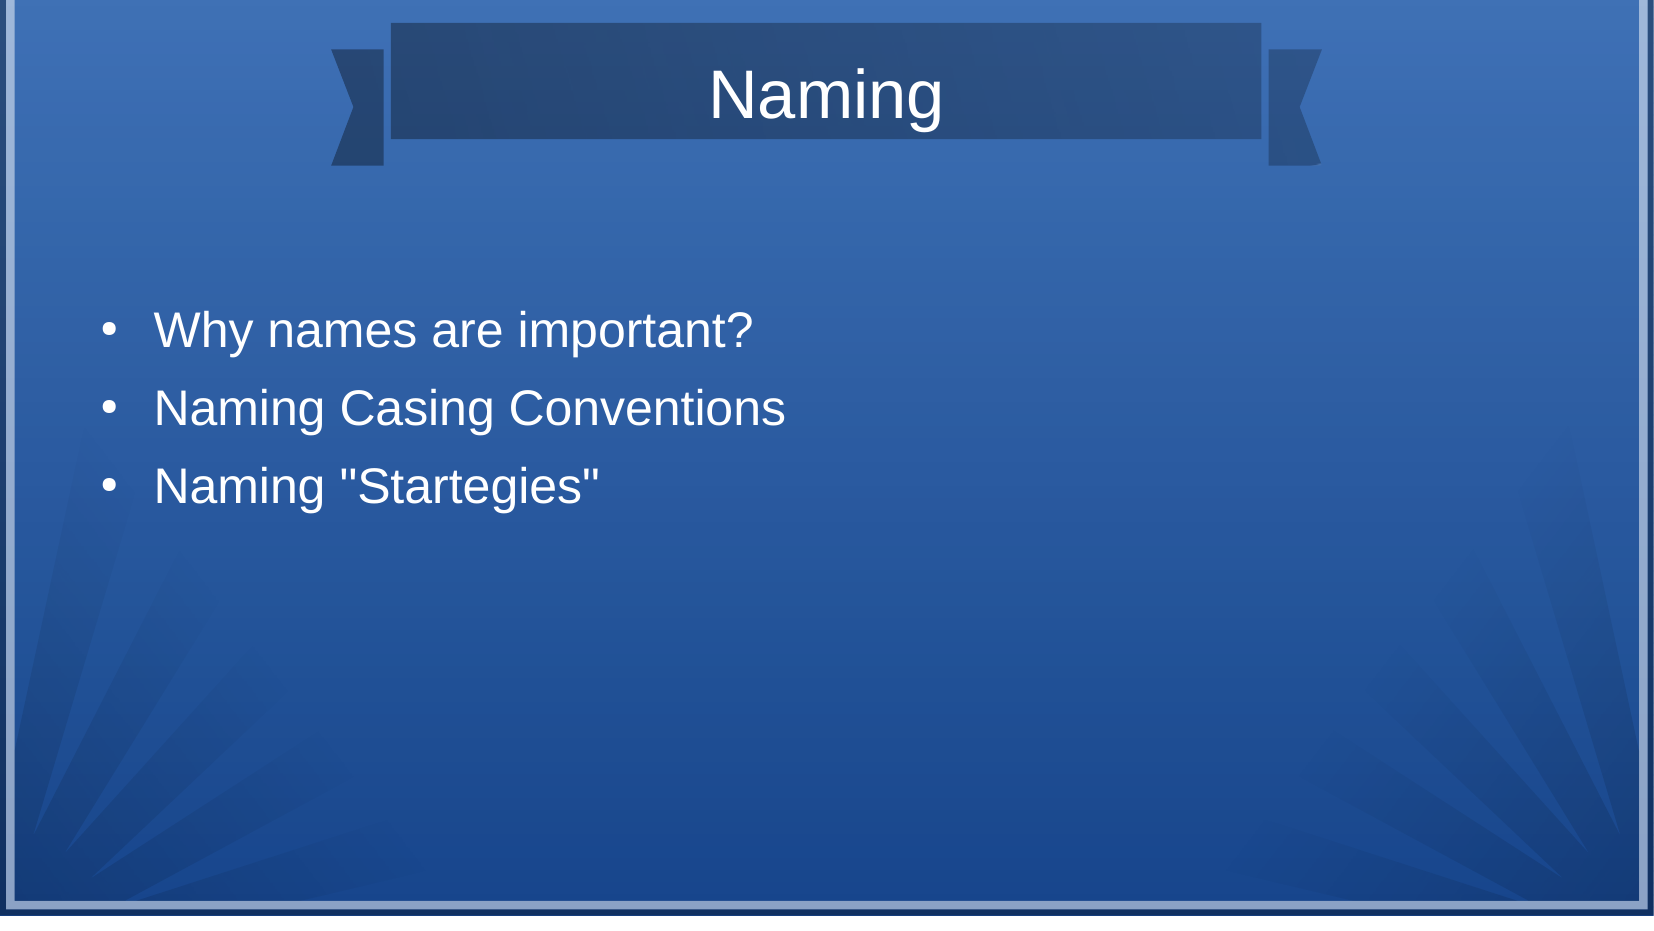

# Naming
Why names are important?
Naming Casing Conventions
Naming "Startegies"